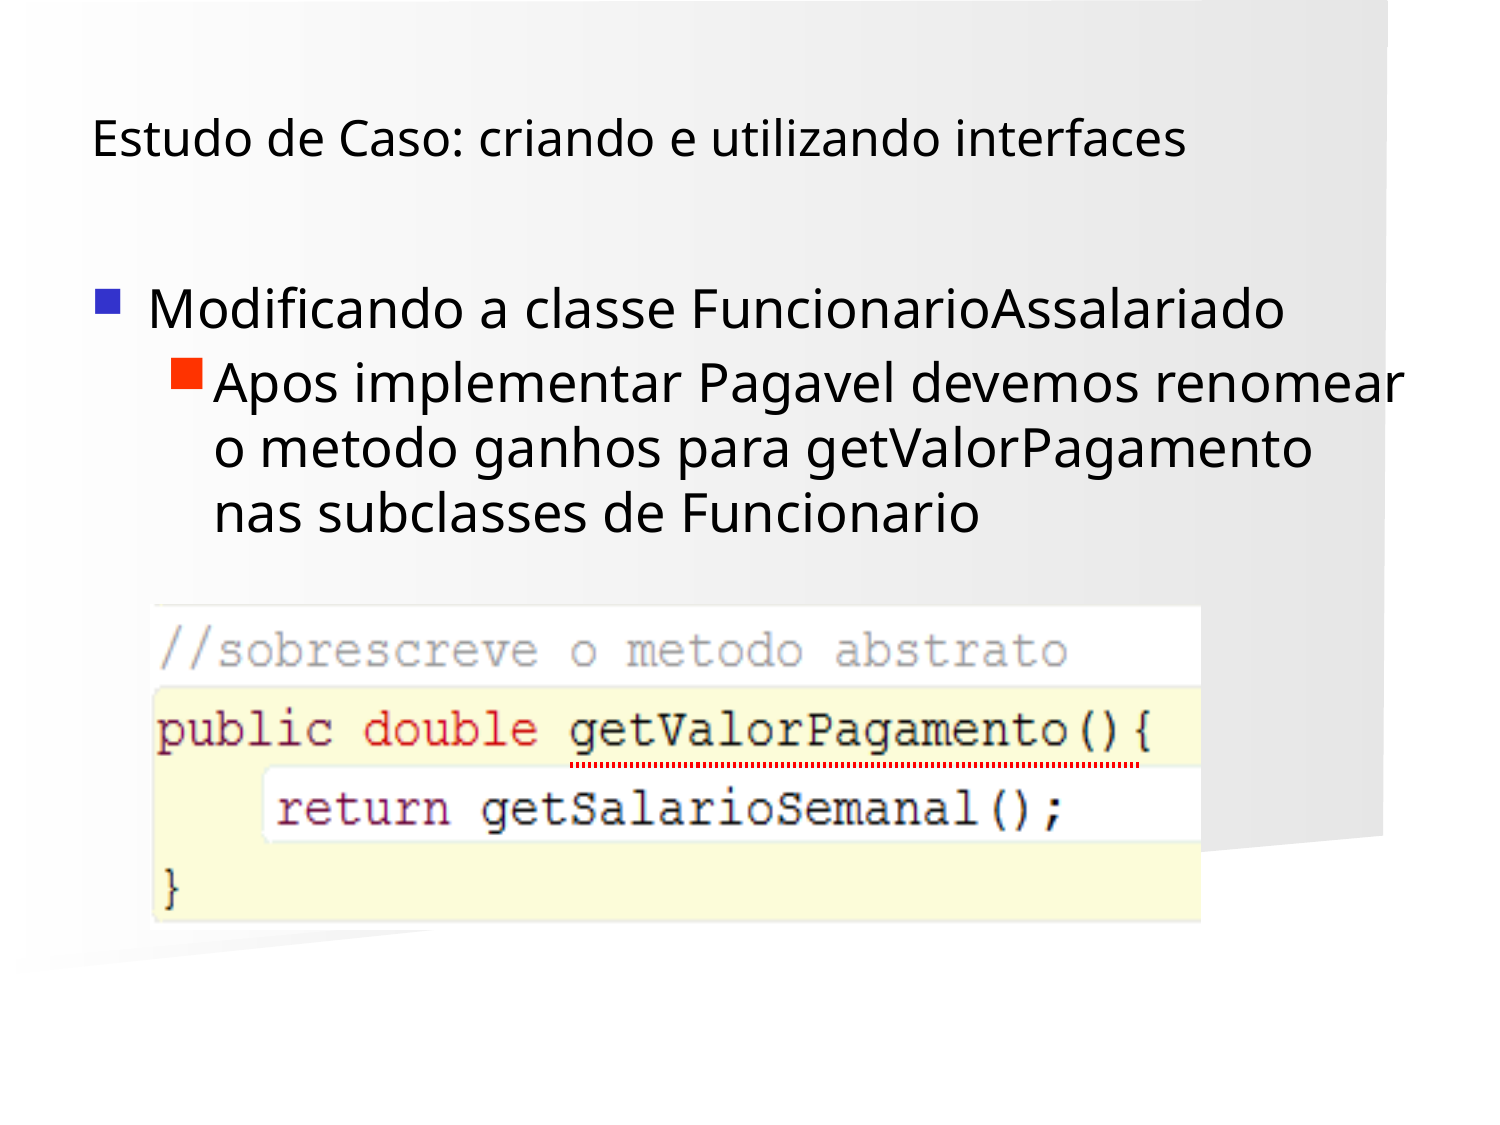

# Estudo de Caso: criando e utilizando interfaces
Modificando a classe FuncionarioAssalariado
Apos implementar Pagavel devemos renomear o metodo ganhos para getValorPagamento nas subclasses de Funcionario